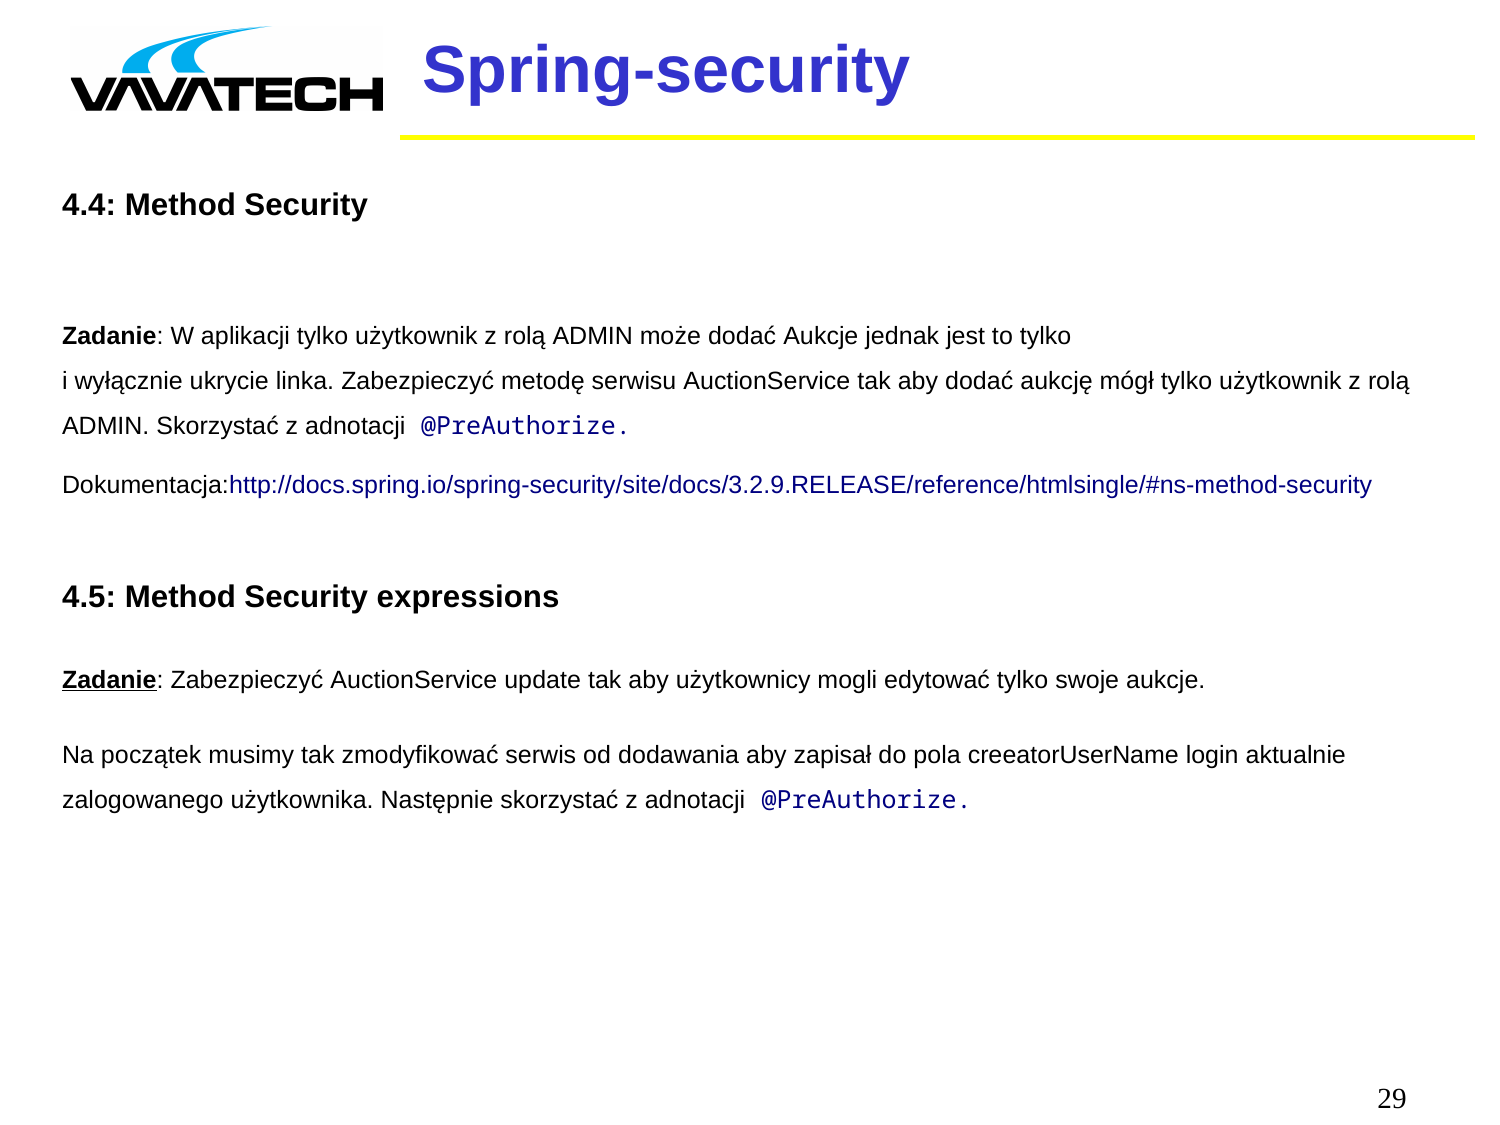

# Spring-security
4.4: Method Security
Zadanie: W aplikacji tylko użytkownik z rolą ADMIN może dodać Aukcje jednak jest to tylko
i wyłącznie ukrycie linka. Zabezpieczyć metodę serwisu AuctionService tak aby dodać aukcję mógł tylko użytkownik z rolą ADMIN. Skorzystać z adnotacji @PreAuthorize.
Dokumentacja:http://docs.spring.io/spring-security/site/docs/3.2.9.RELEASE/reference/htmlsingle/#ns-method-security
4.5: Method Security expressions
Zadanie: Zabezpieczyć AuctionService update tak aby użytkownicy mogli edytować tylko swoje aukcje.
Na początek musimy tak zmodyfikować serwis od dodawania aby zapisał do pola creeatorUserName login aktualnie zalogowanego użytkownika. Następnie skorzystać z adnotacji @PreAuthorize.
29